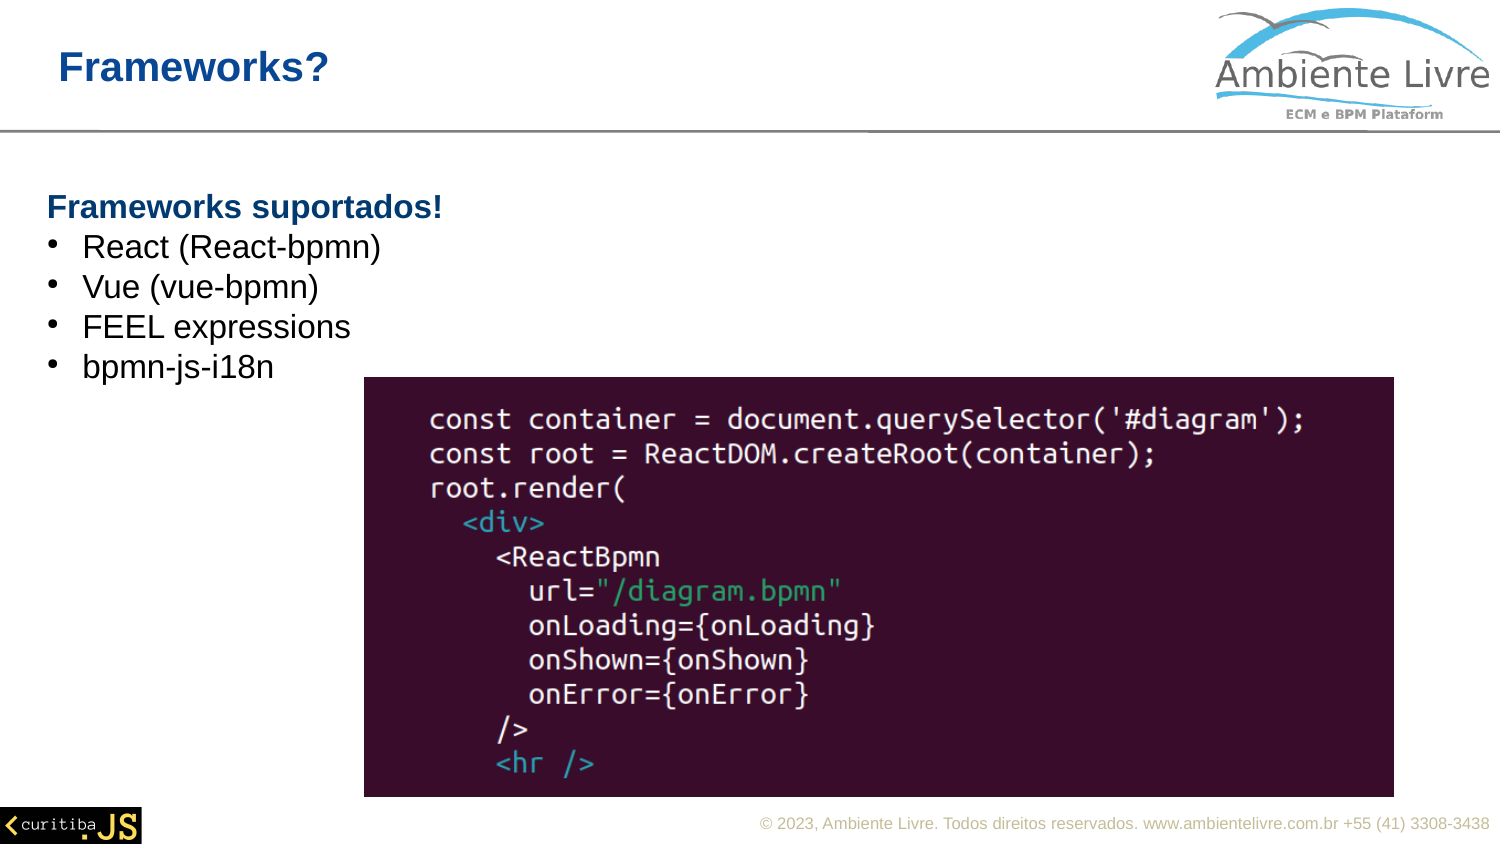

# Frameworks?
Frameworks suportados!
React (React-bpmn)
Vue (vue-bpmn)
FEEL expressions
bpmn-js-i18n